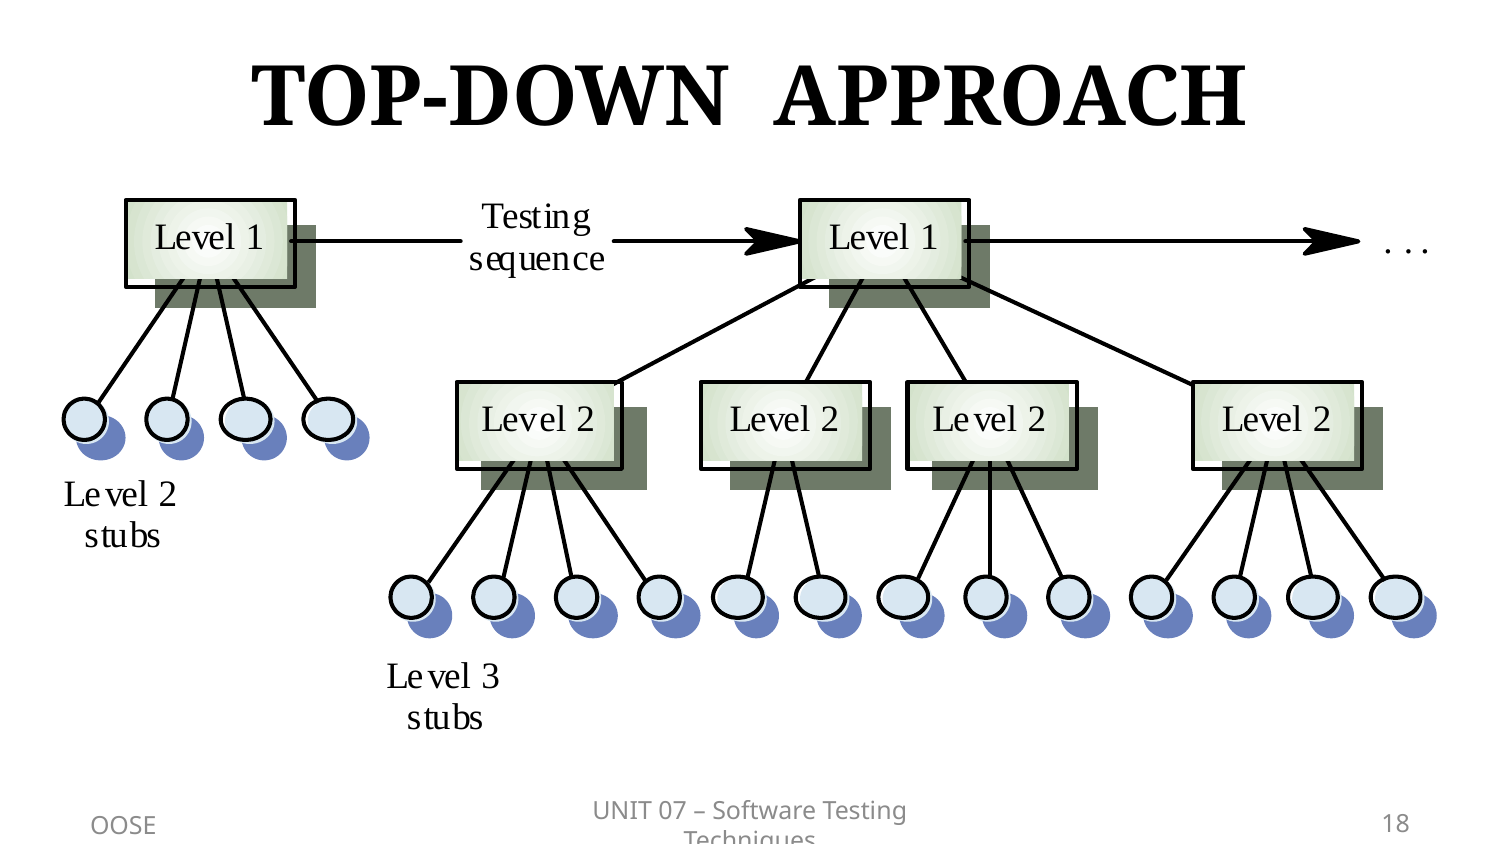

# TOP-DOWN APPROACH
OOSE
UNIT 07 - Software Testing Techniques
18